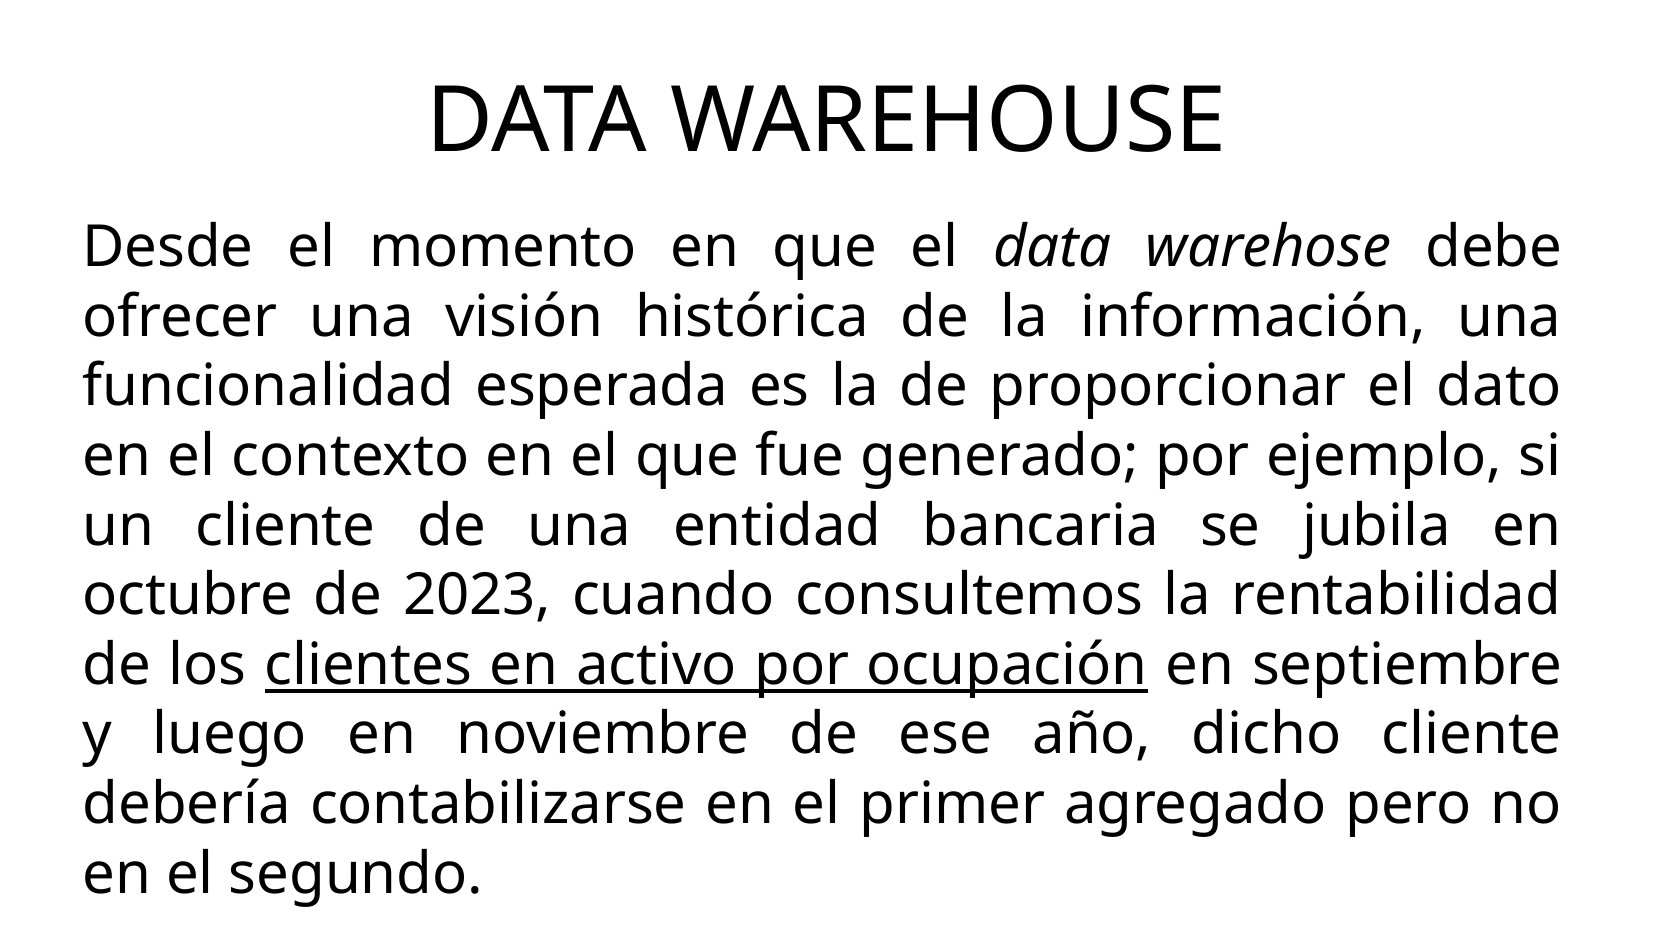

# DATA WAREHOUSE
Desde el momento en que el data warehose debe ofrecer una visión histórica de la información, una funcionalidad esperada es la de proporcionar el dato en el contexto en el que fue generado; por ejemplo, si un cliente de una entidad bancaria se jubila en octubre de 2023, cuando consultemos la rentabilidad de los clientes en activo por ocupación en septiembre y luego en noviembre de ese año, dicho cliente debería contabilizarse en el primer agregado pero no en el segundo.